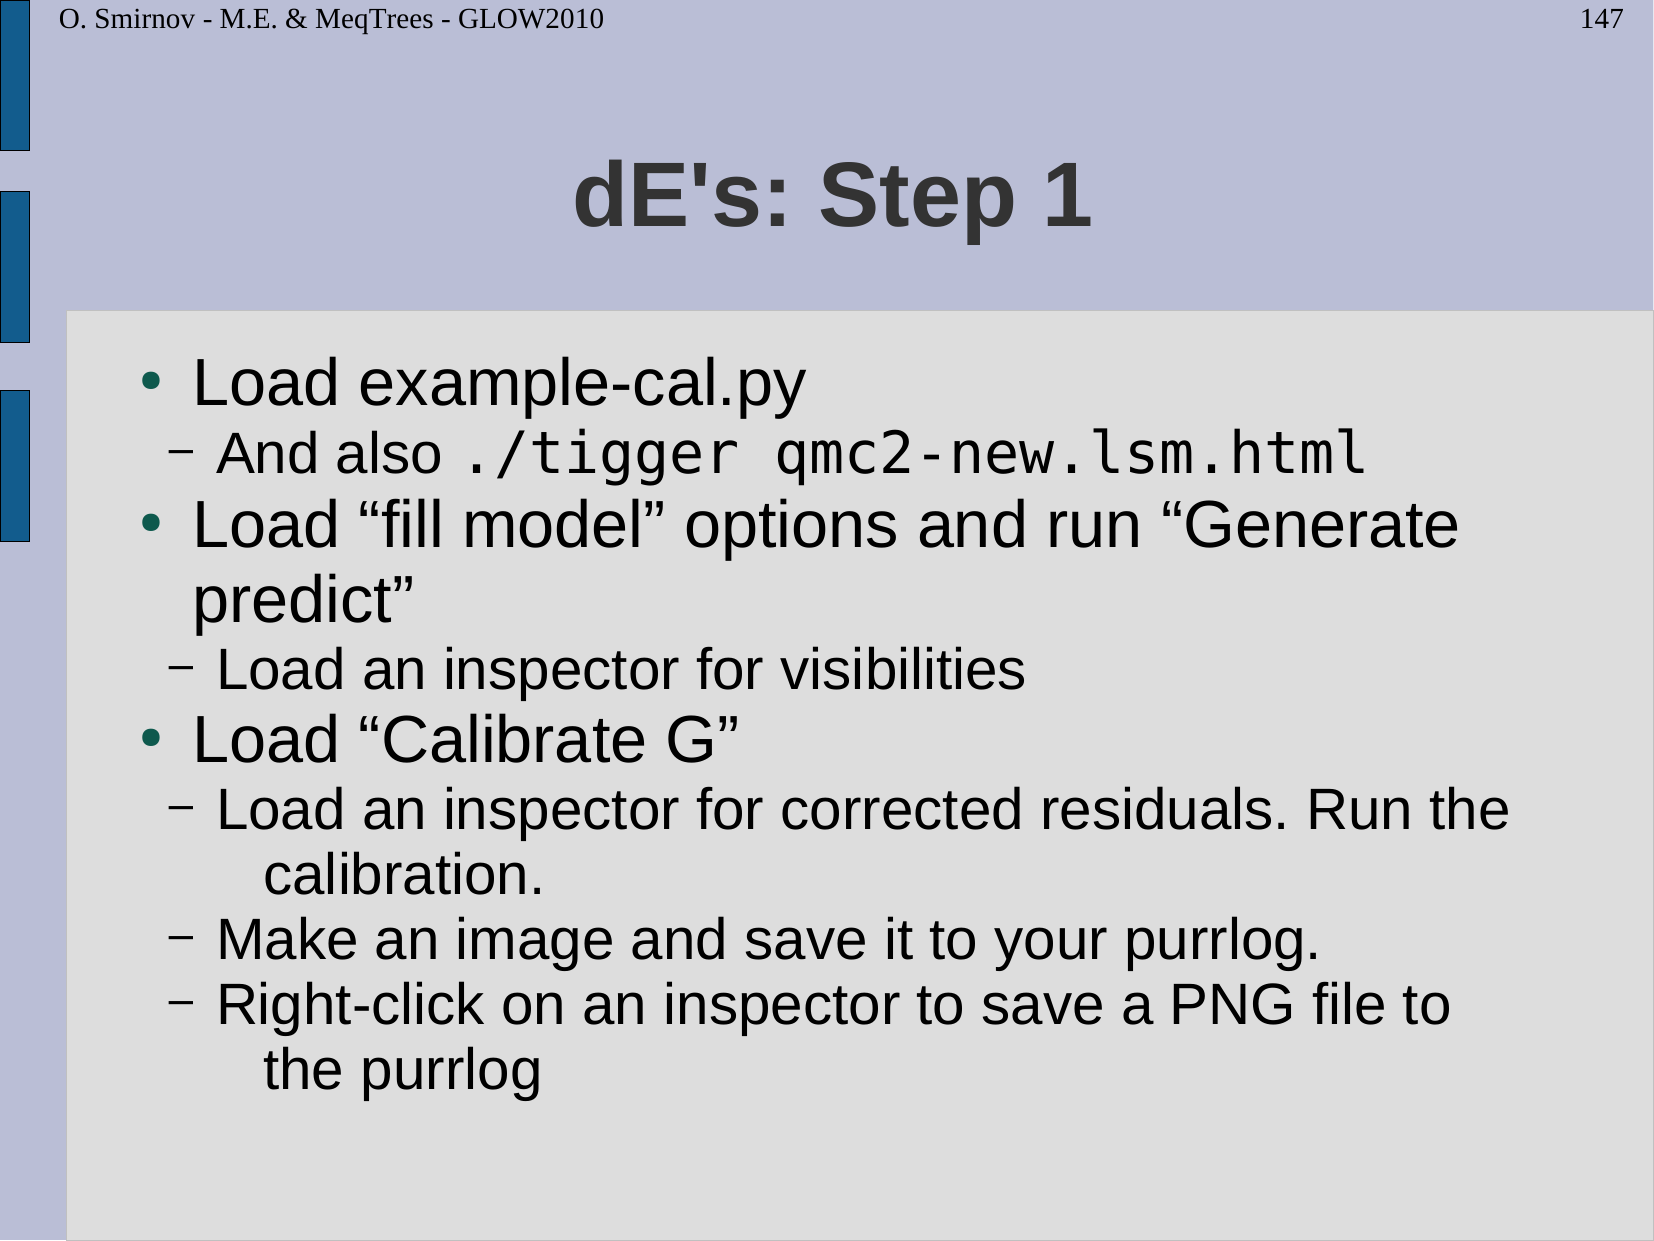

O. Smirnov - M.E. & MeqTrees - GLOW2010
147
# dE's: Step 1
Load example-cal.py
And also ./tigger qmc2-new.lsm.html
Load “fill model” options and run “Generate predict”
Load an inspector for visibilities
Load “Calibrate G”
Load an inspector for corrected residuals. Run the calibration.
Make an image and save it to your purrlog.
Right-click on an inspector to save a PNG file to the purrlog